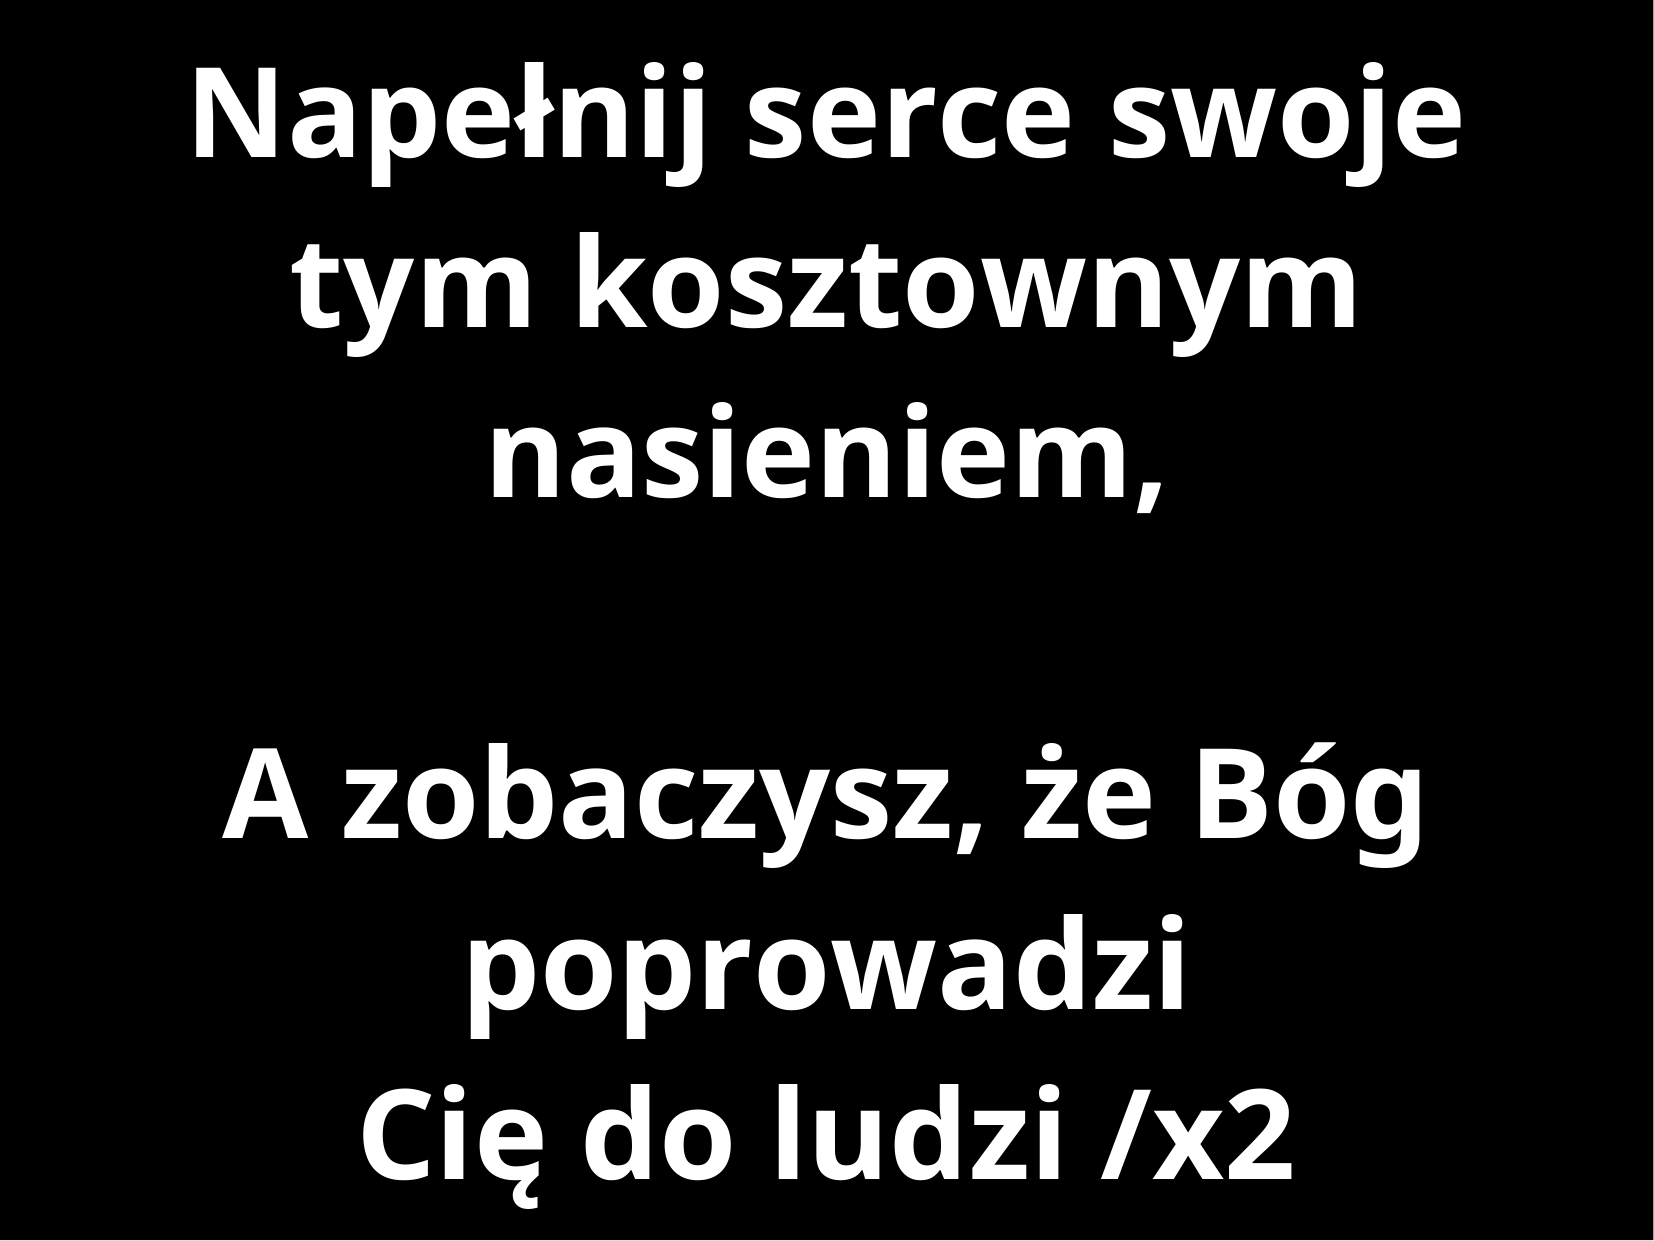

# Napełnij serce swoje tym kosztownym nasieniem, A zobaczysz, że Bóg poprowadzi Cię do ludzi /x2